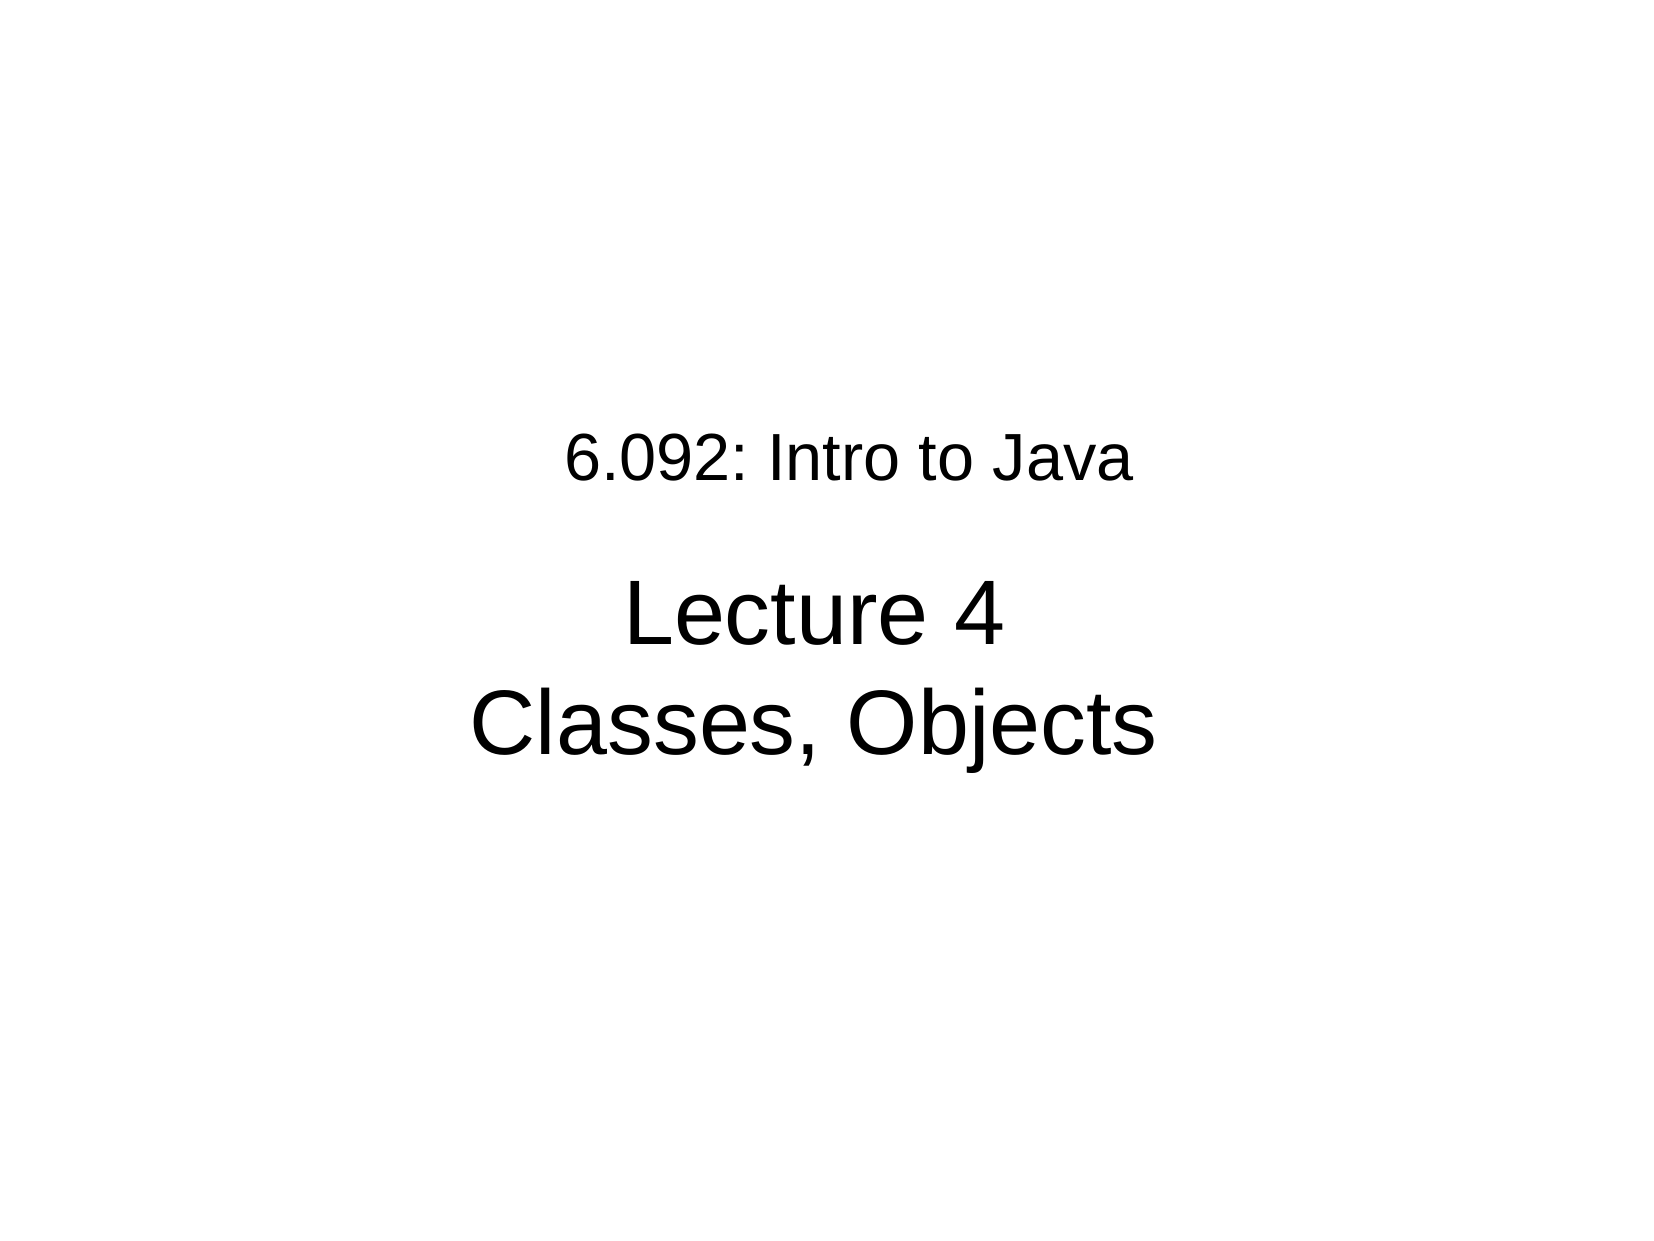

6.092: Intro to Java
Lecture 4
Classes, Objects